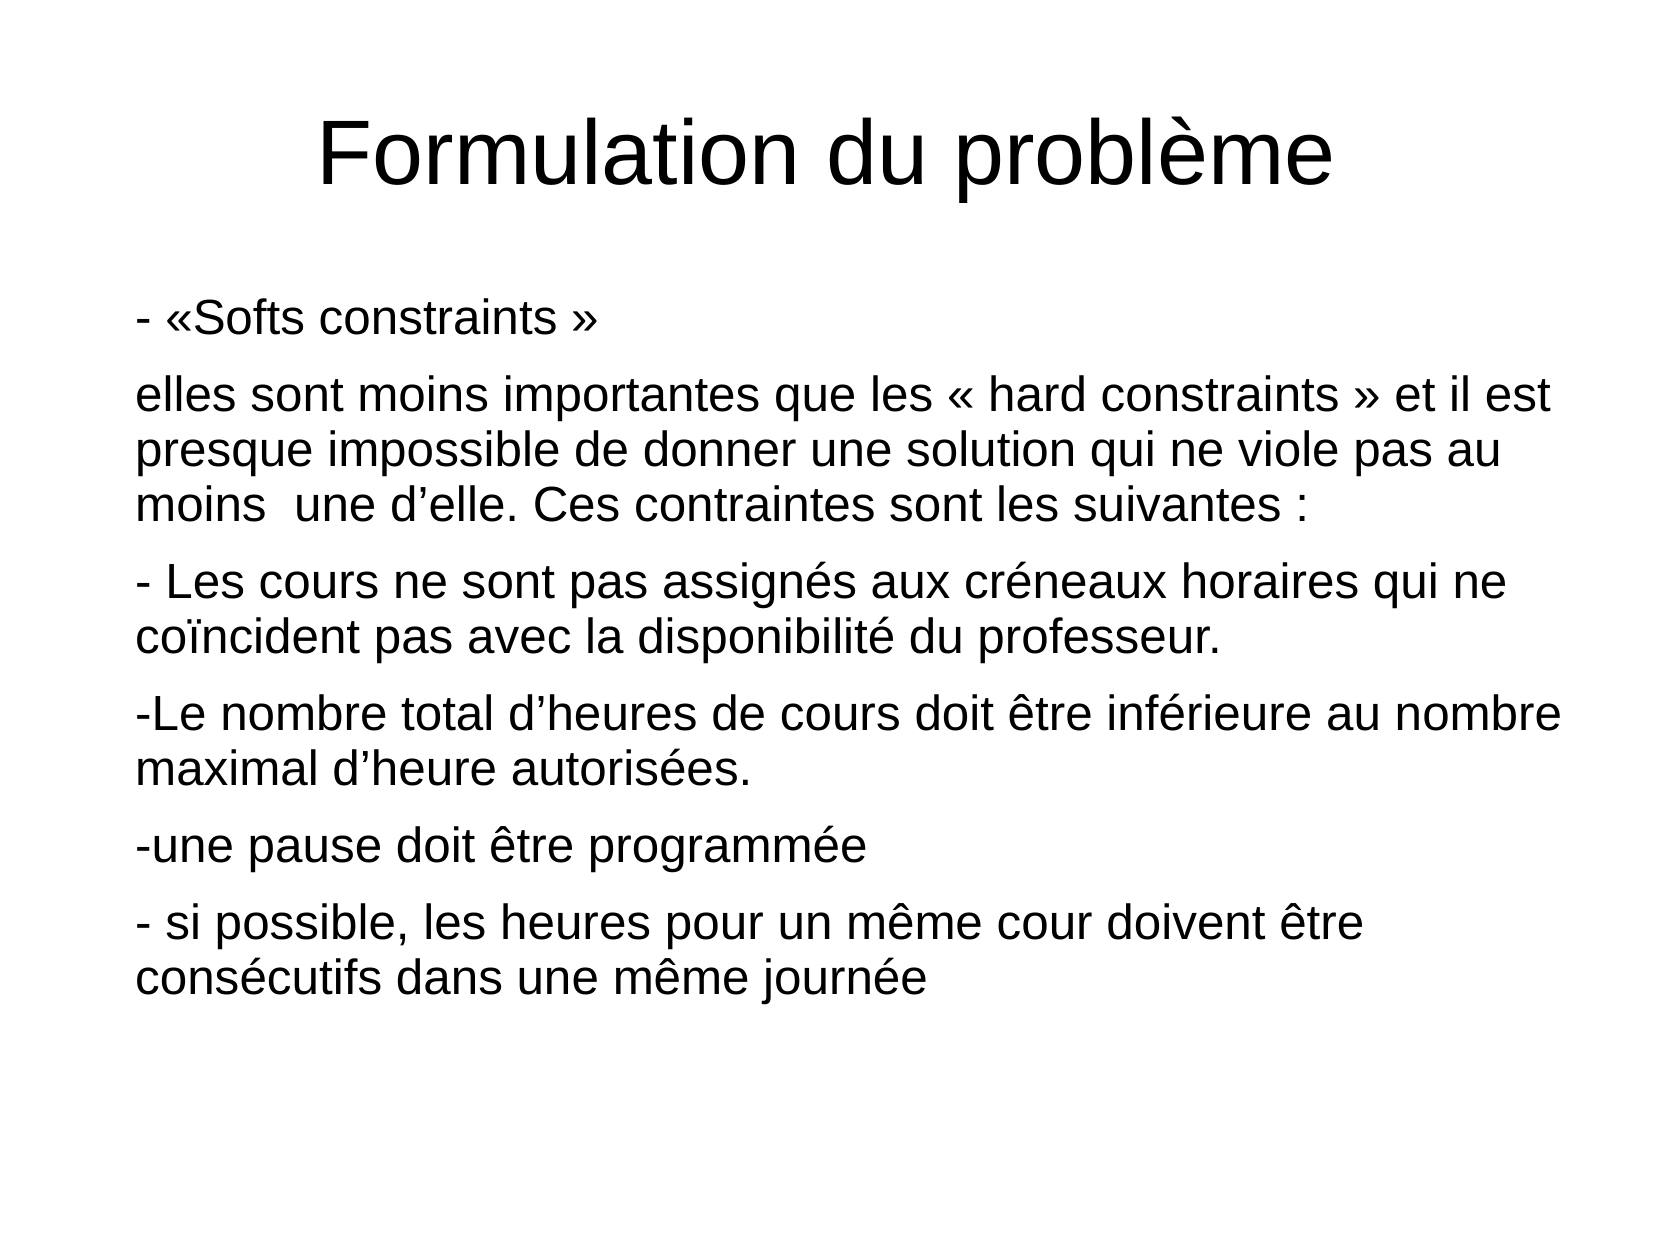

# Formulation du problème
- «Softs constraints »
elles sont moins importantes que les « hard constraints » et il est presque impossible de donner une solution qui ne viole pas au moins une d’elle. Ces contraintes sont les suivantes :
- Les cours ne sont pas assignés aux créneaux horaires qui ne coïncident pas avec la disponibilité du professeur.
-Le nombre total d’heures de cours doit être inférieure au nombre maximal d’heure autorisées.
-une pause doit être programmée
- si possible, les heures pour un même cour doivent être consécutifs dans une même journée